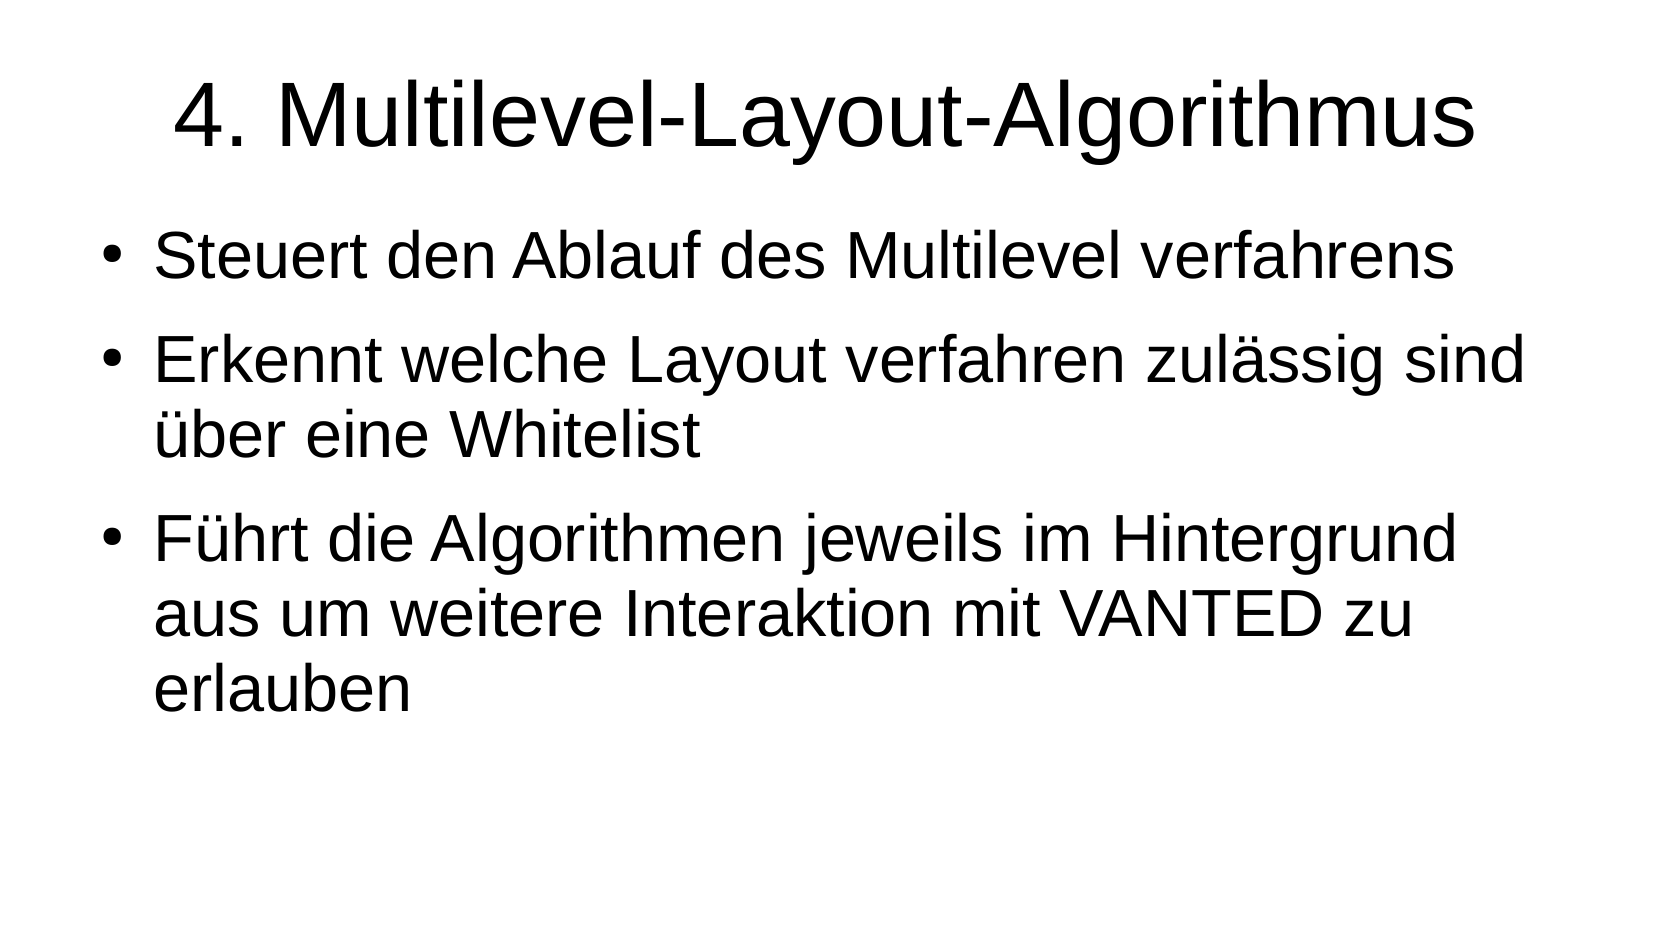

# 4. Multilevel-Layout-Algorithmus
Steuert den Ablauf des Multilevel verfahrens
Erkennt welche Layout verfahren zulässig sind über eine Whitelist
Führt die Algorithmen jeweils im Hintergrund aus um weitere Interaktion mit VANTED zu erlauben